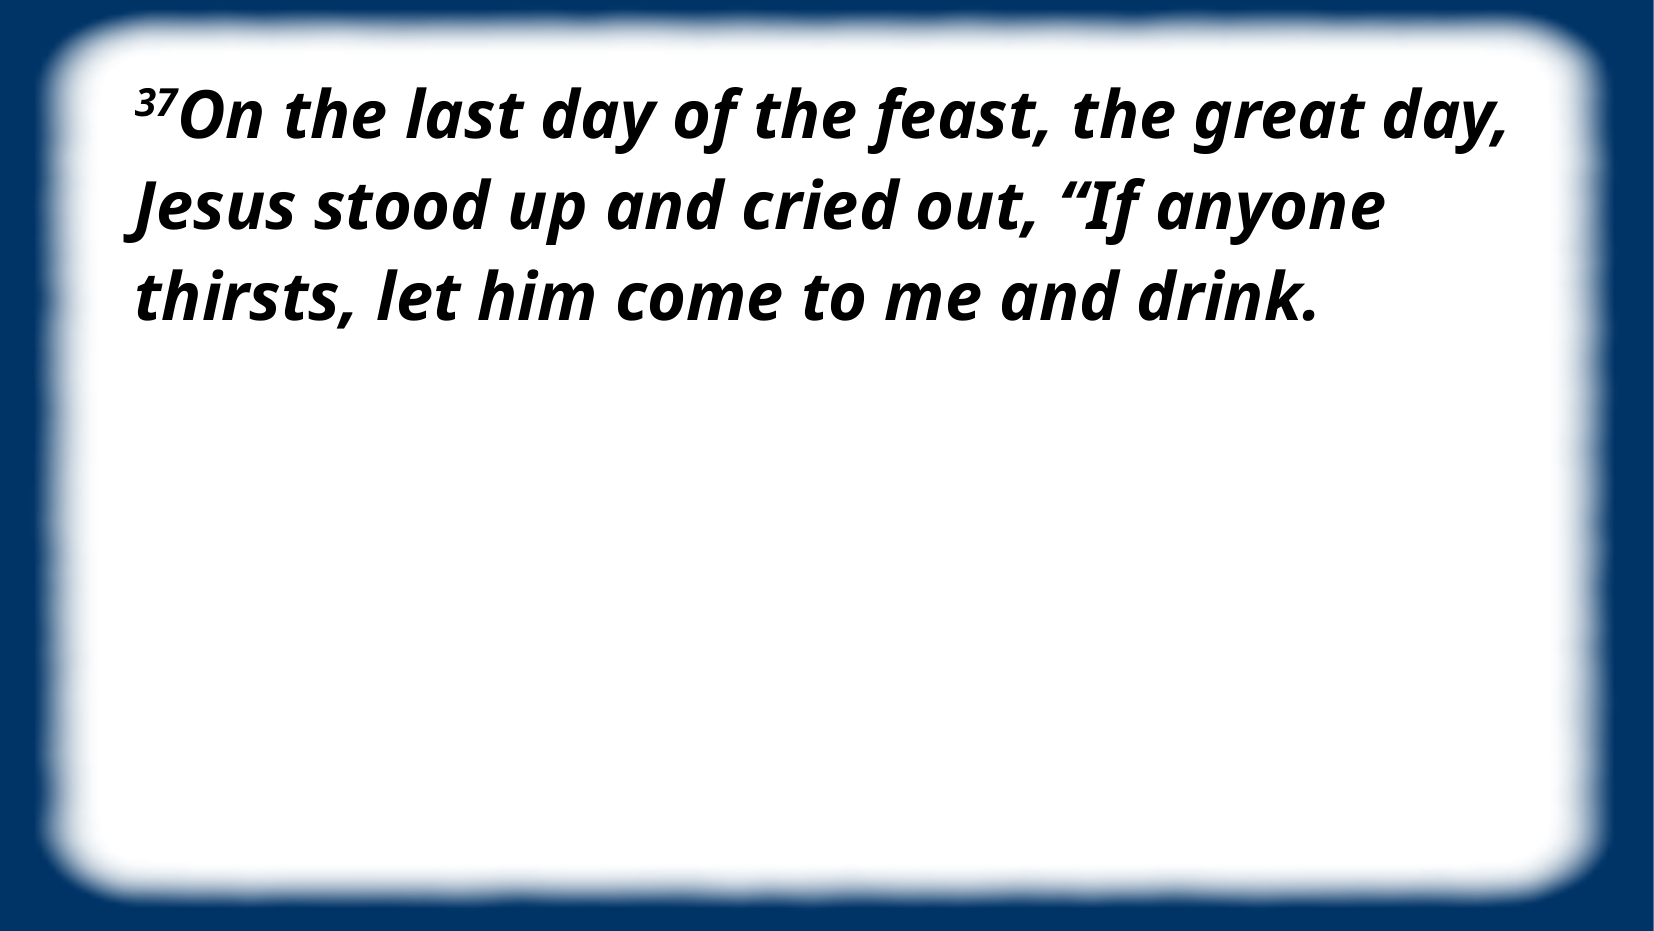

37On the last day of the feast, the great day, Jesus stood up and cried out, “If anyone thirsts, let him come to me and drink.